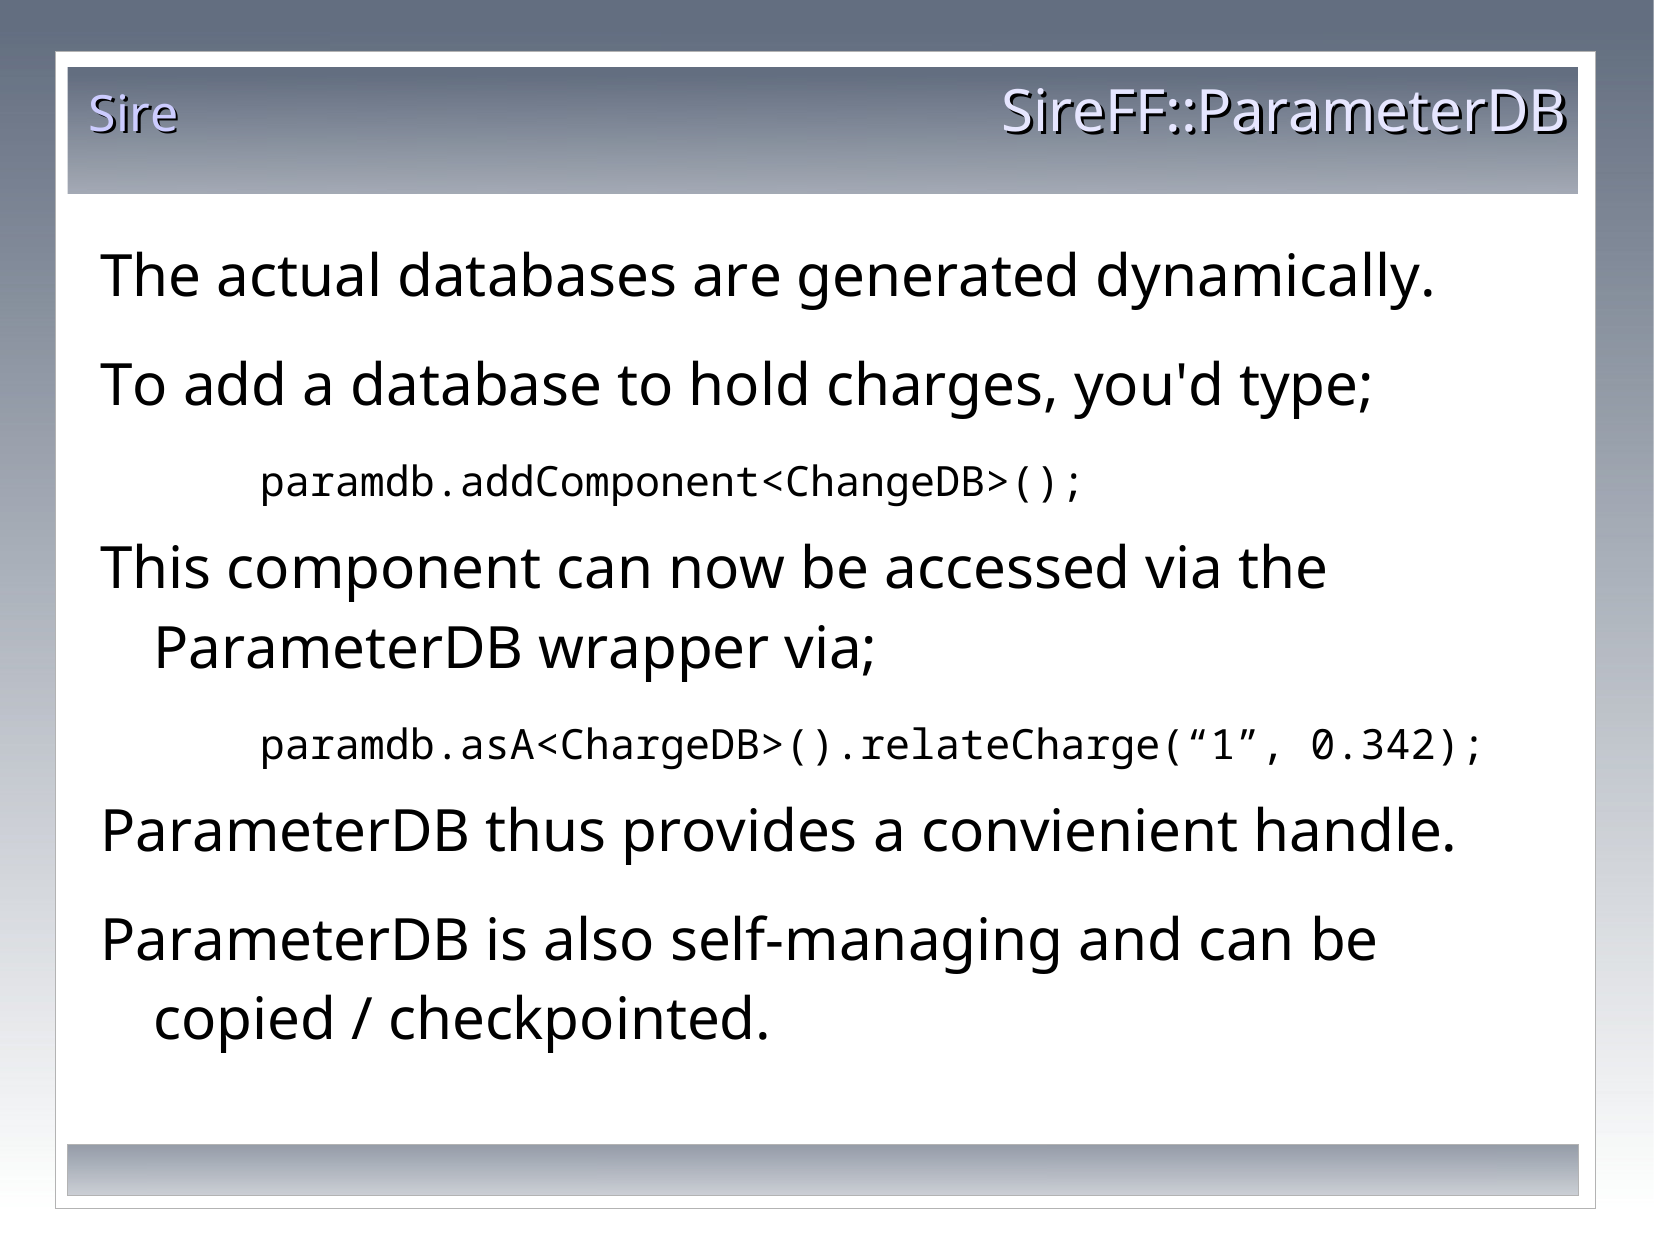

# SireFF::ParameterDB
The actual databases are generated dynamically.
To add a database to hold charges, you'd type;
paramdb.addComponent<ChangeDB>();
This component can now be accessed via the ParameterDB wrapper via;
paramdb.asA<ChargeDB>().relateCharge(“1”, 0.342);
ParameterDB thus provides a convienient handle.
ParameterDB is also self-managing and can be copied / checkpointed.